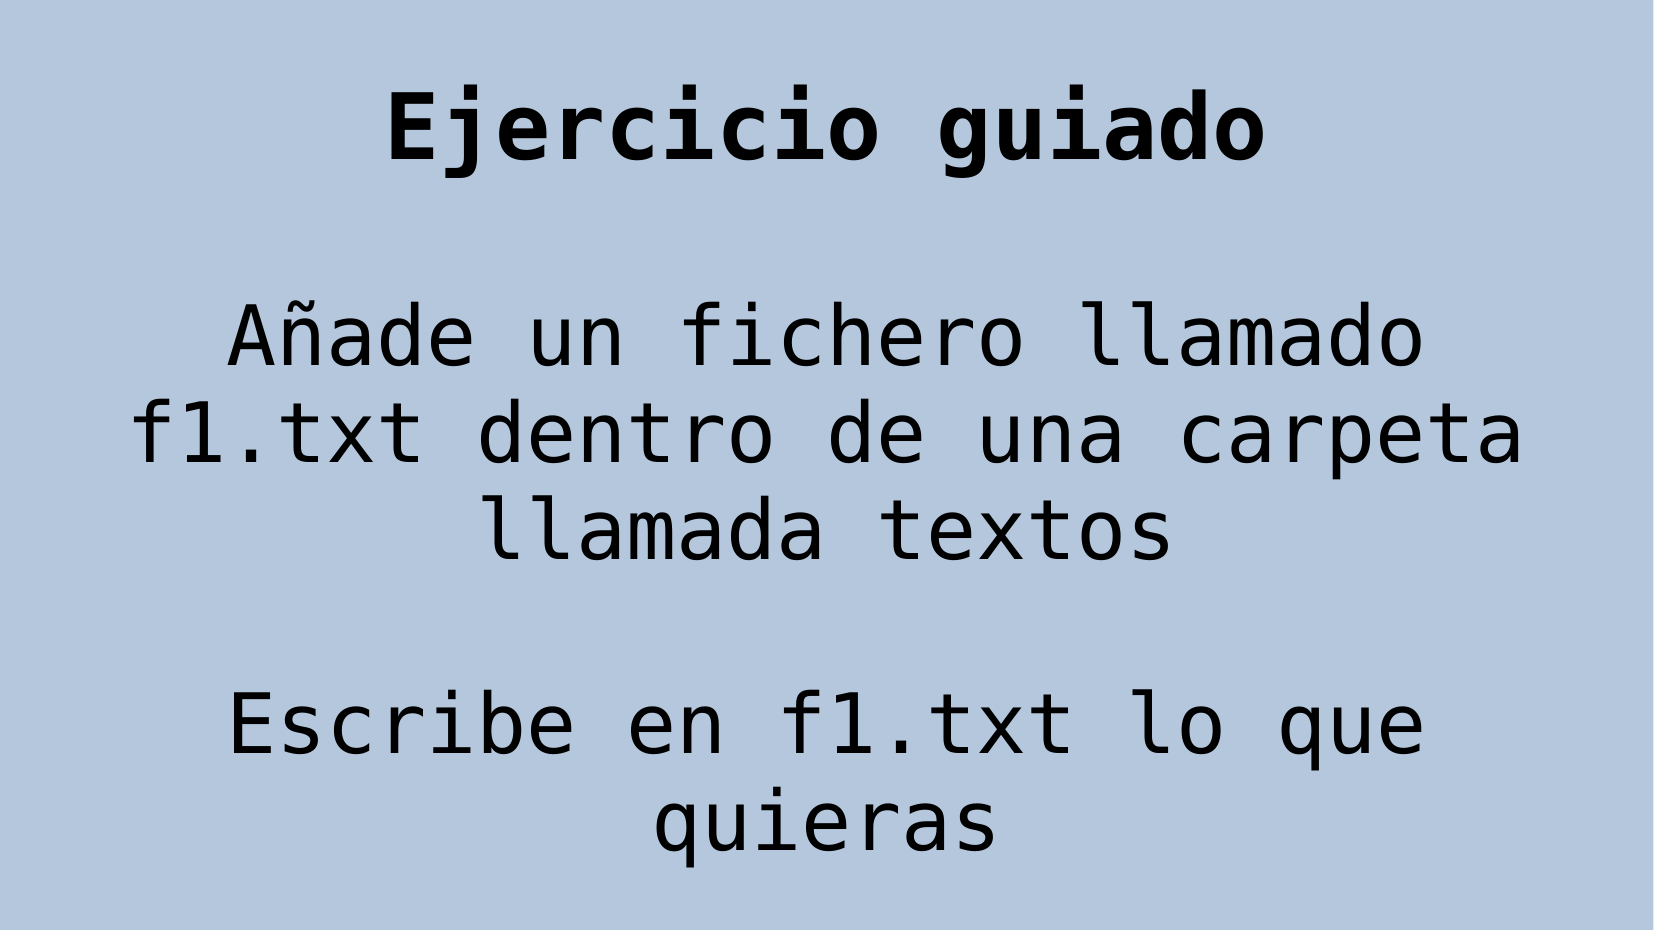

# Ejercicio guiado Añade un fichero llamado f1.txt dentro de una carpeta llamada textos Escribe en f1.txt lo que quieras